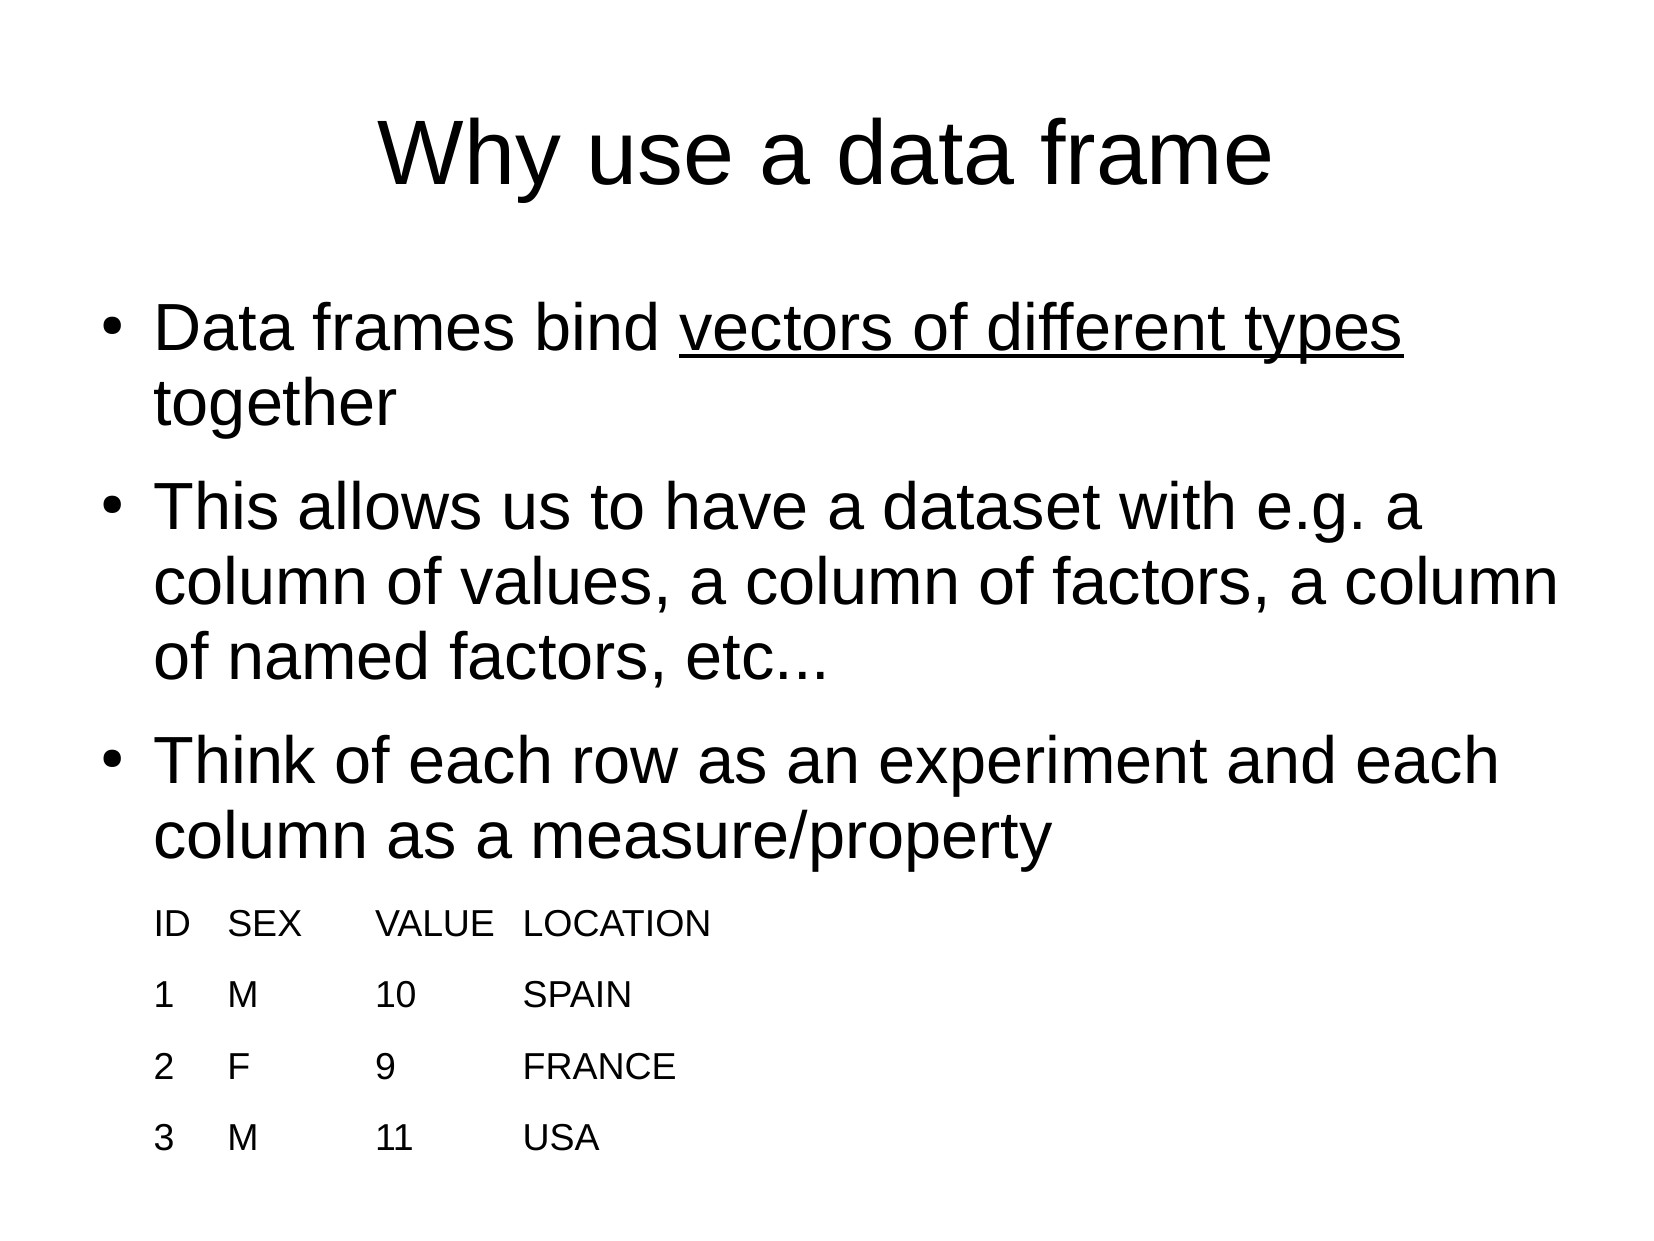

# Why use a data frame
Data frames bind vectors of different types together
This allows us to have a dataset with e.g. a column of values, a column of factors, a column of named factors, etc...
Think of each row as an experiment and each column as a measure/property
ID	SEX	VALUE	LOCATION
1	M		10		SPAIN
2 	F		9		FRANCE
3 	M		11		USA